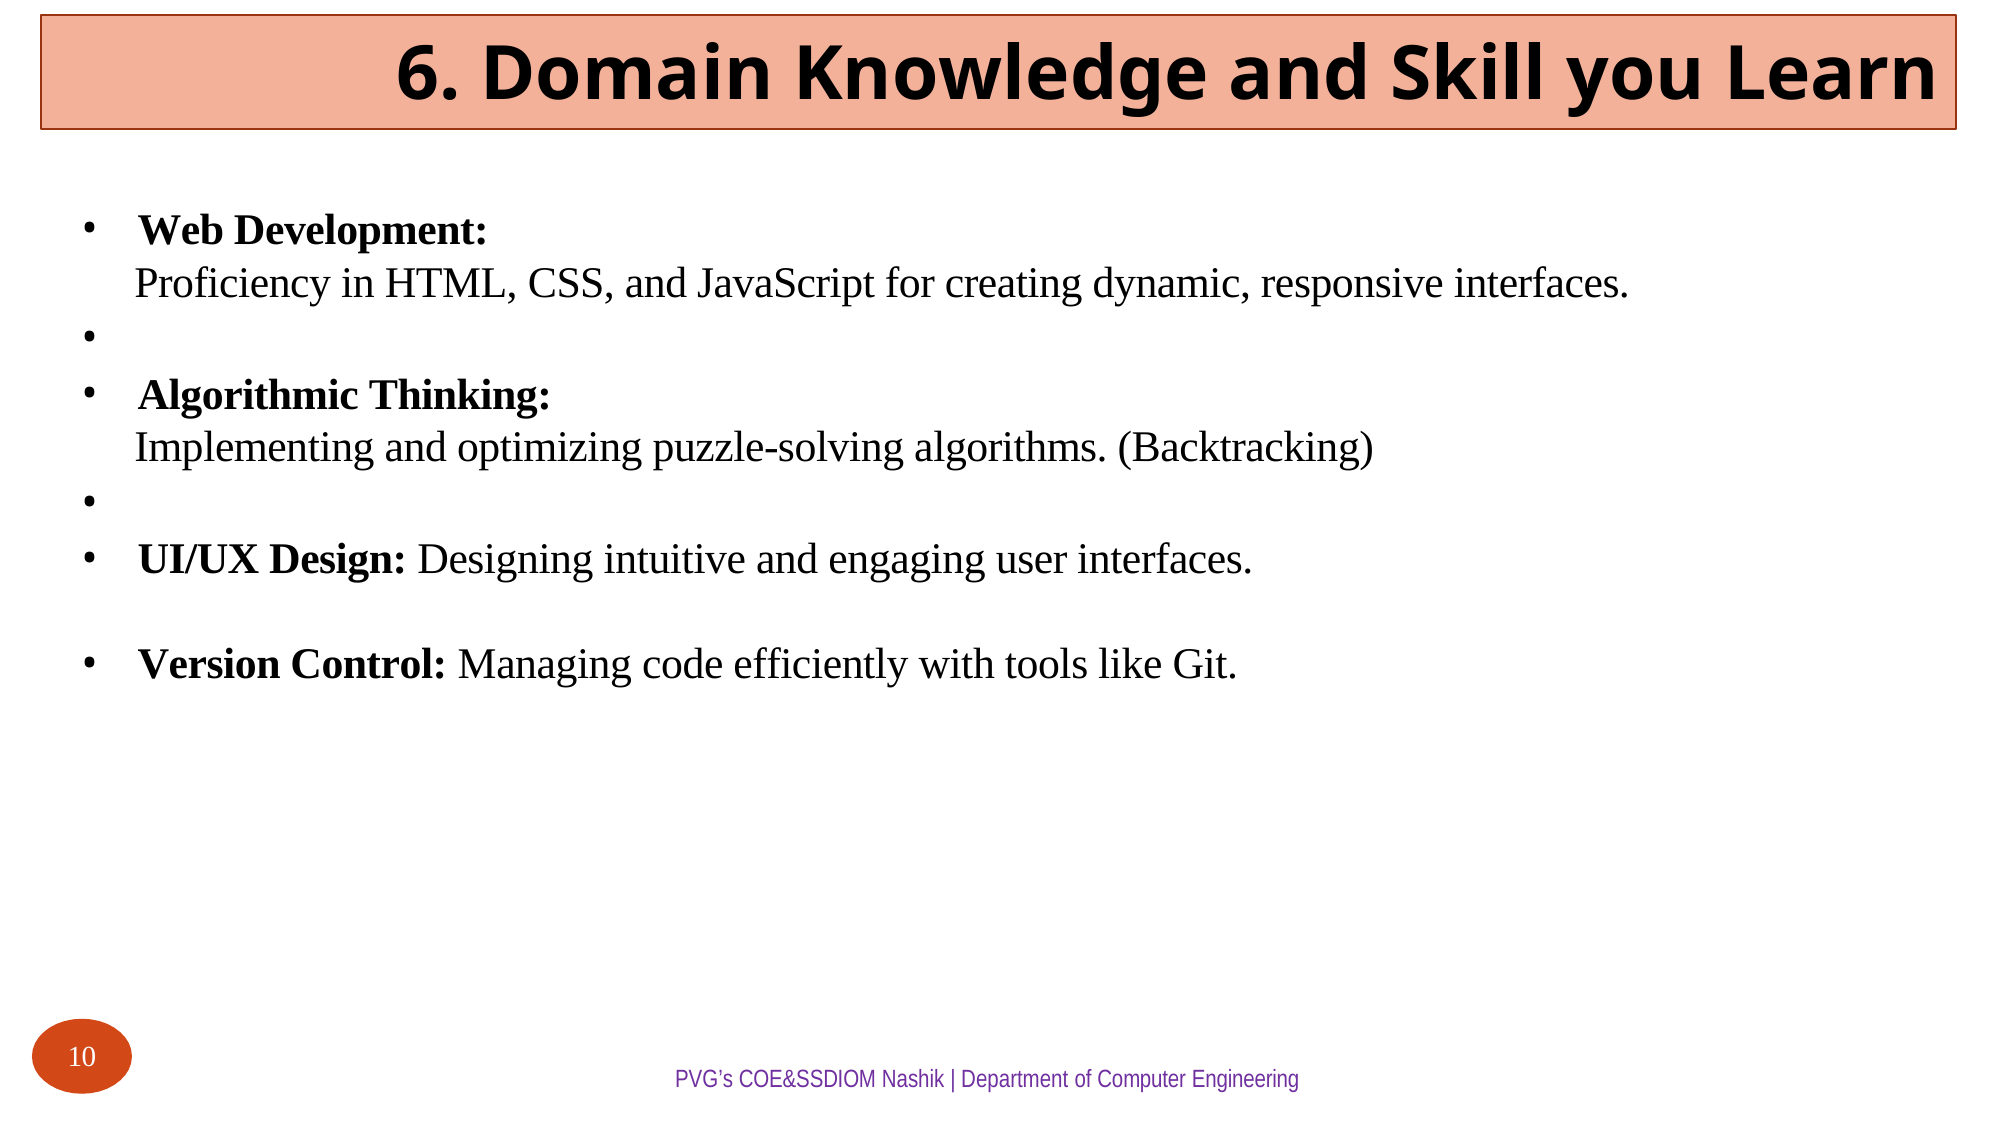

# 6. Domain Knowledge and Skill you Learn
Web Development:
 Proficiency in HTML, CSS, and JavaScript for creating dynamic, responsive interfaces.
Algorithmic Thinking:
 Implementing and optimizing puzzle-solving algorithms. (Backtracking)
UI/UX Design: Designing intuitive and engaging user interfaces.
Version Control: Managing code efficiently with tools like Git.
PVG’s COE&SSDIOM Nashik | Department of Computer Engineering